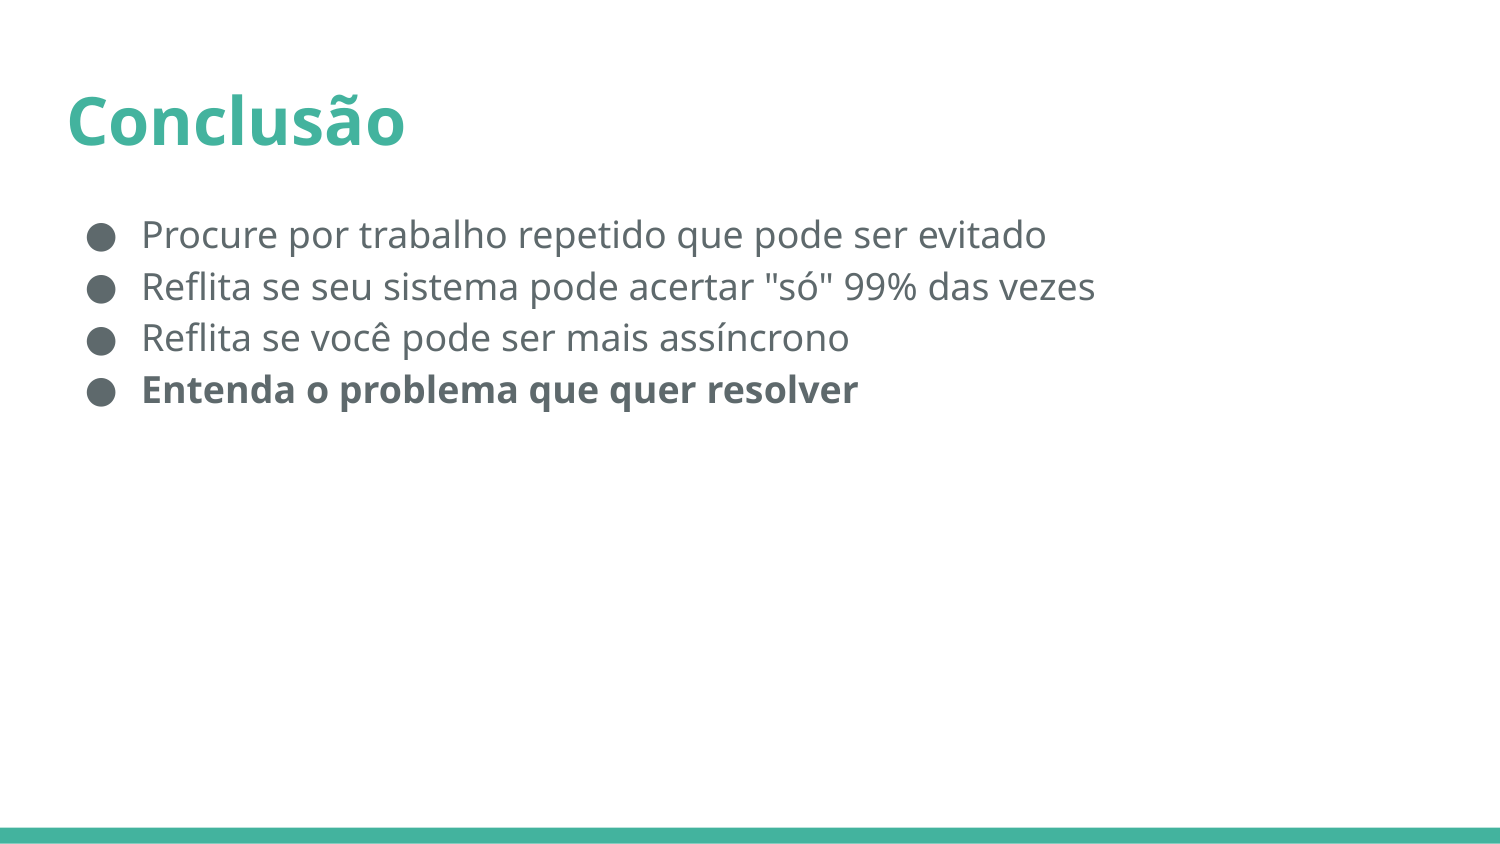

# Conclusão
Procure por trabalho repetido que pode ser evitado
Reflita se seu sistema pode acertar "só" 99% das vezes
Reflita se você pode ser mais assíncrono
Entenda o problema que quer resolver